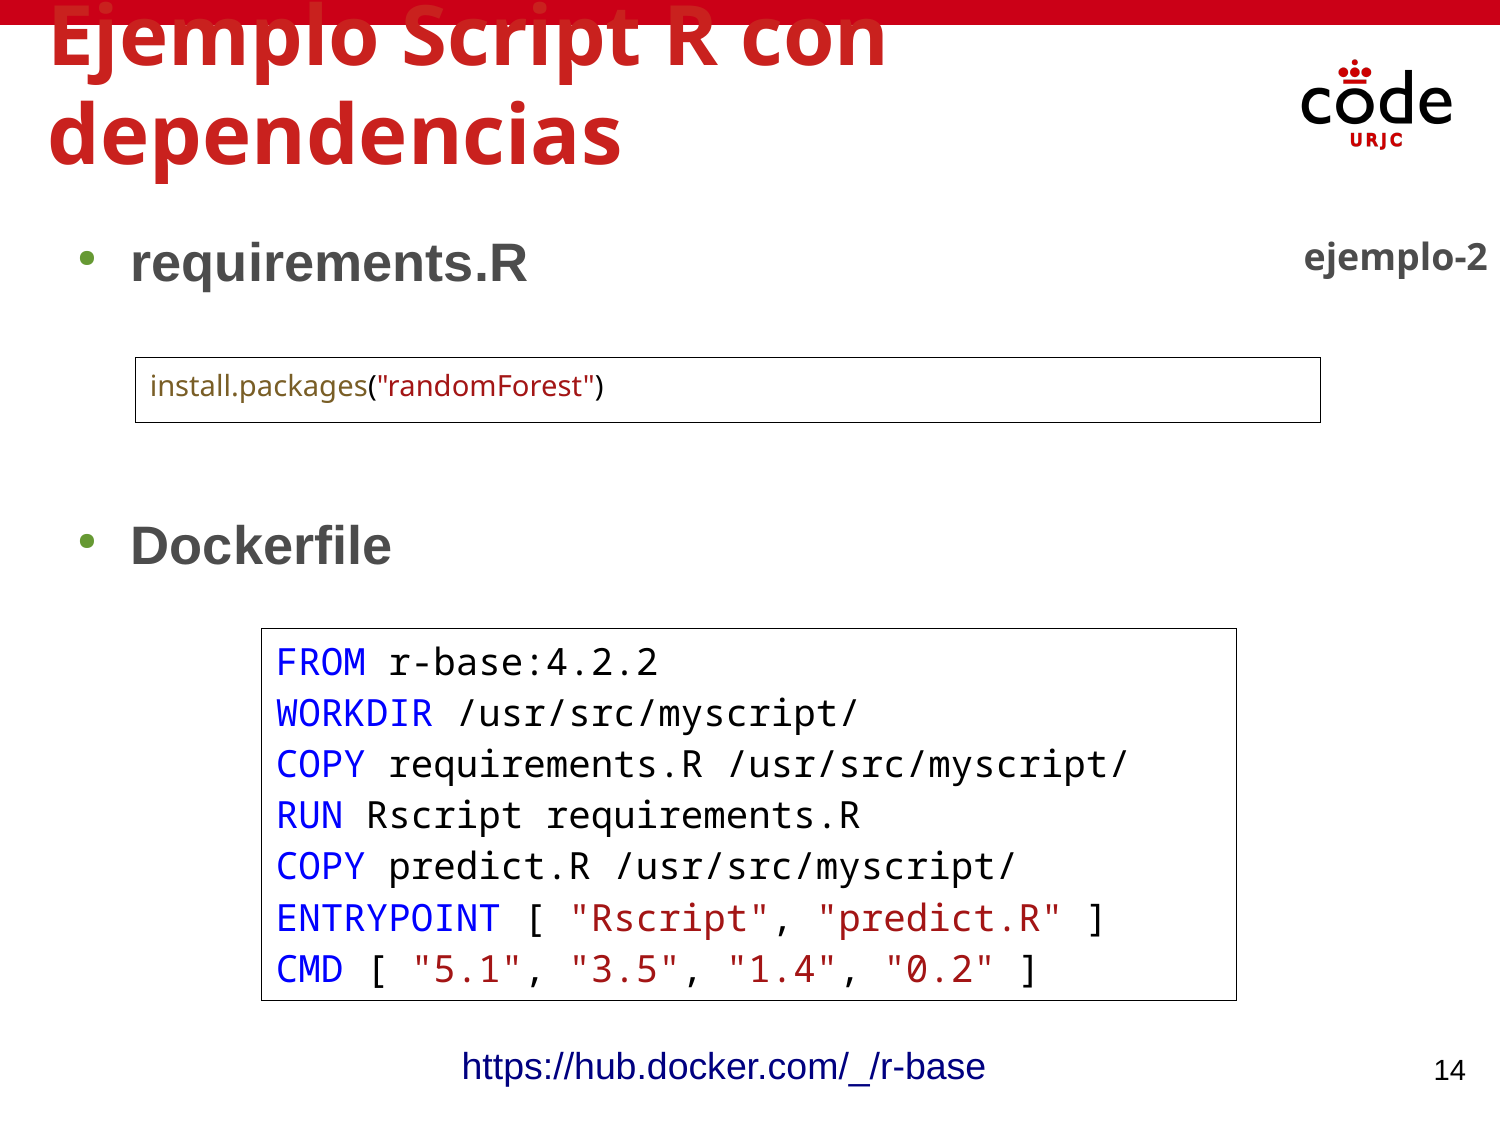

# Ejemplo Script R con dependencias
requirements.R
Dockerfile
ejemplo-2
install.packages("randomForest")
FROM r-base:4.2.2
WORKDIR /usr/src/myscript/
COPY requirements.R /usr/src/myscript/
RUN Rscript requirements.R
COPY predict.R /usr/src/myscript/
ENTRYPOINT [ "Rscript", "predict.R" ]
CMD [ "5.1", "3.5", "1.4", "0.2" ]
https://hub.docker.com/_/r-base